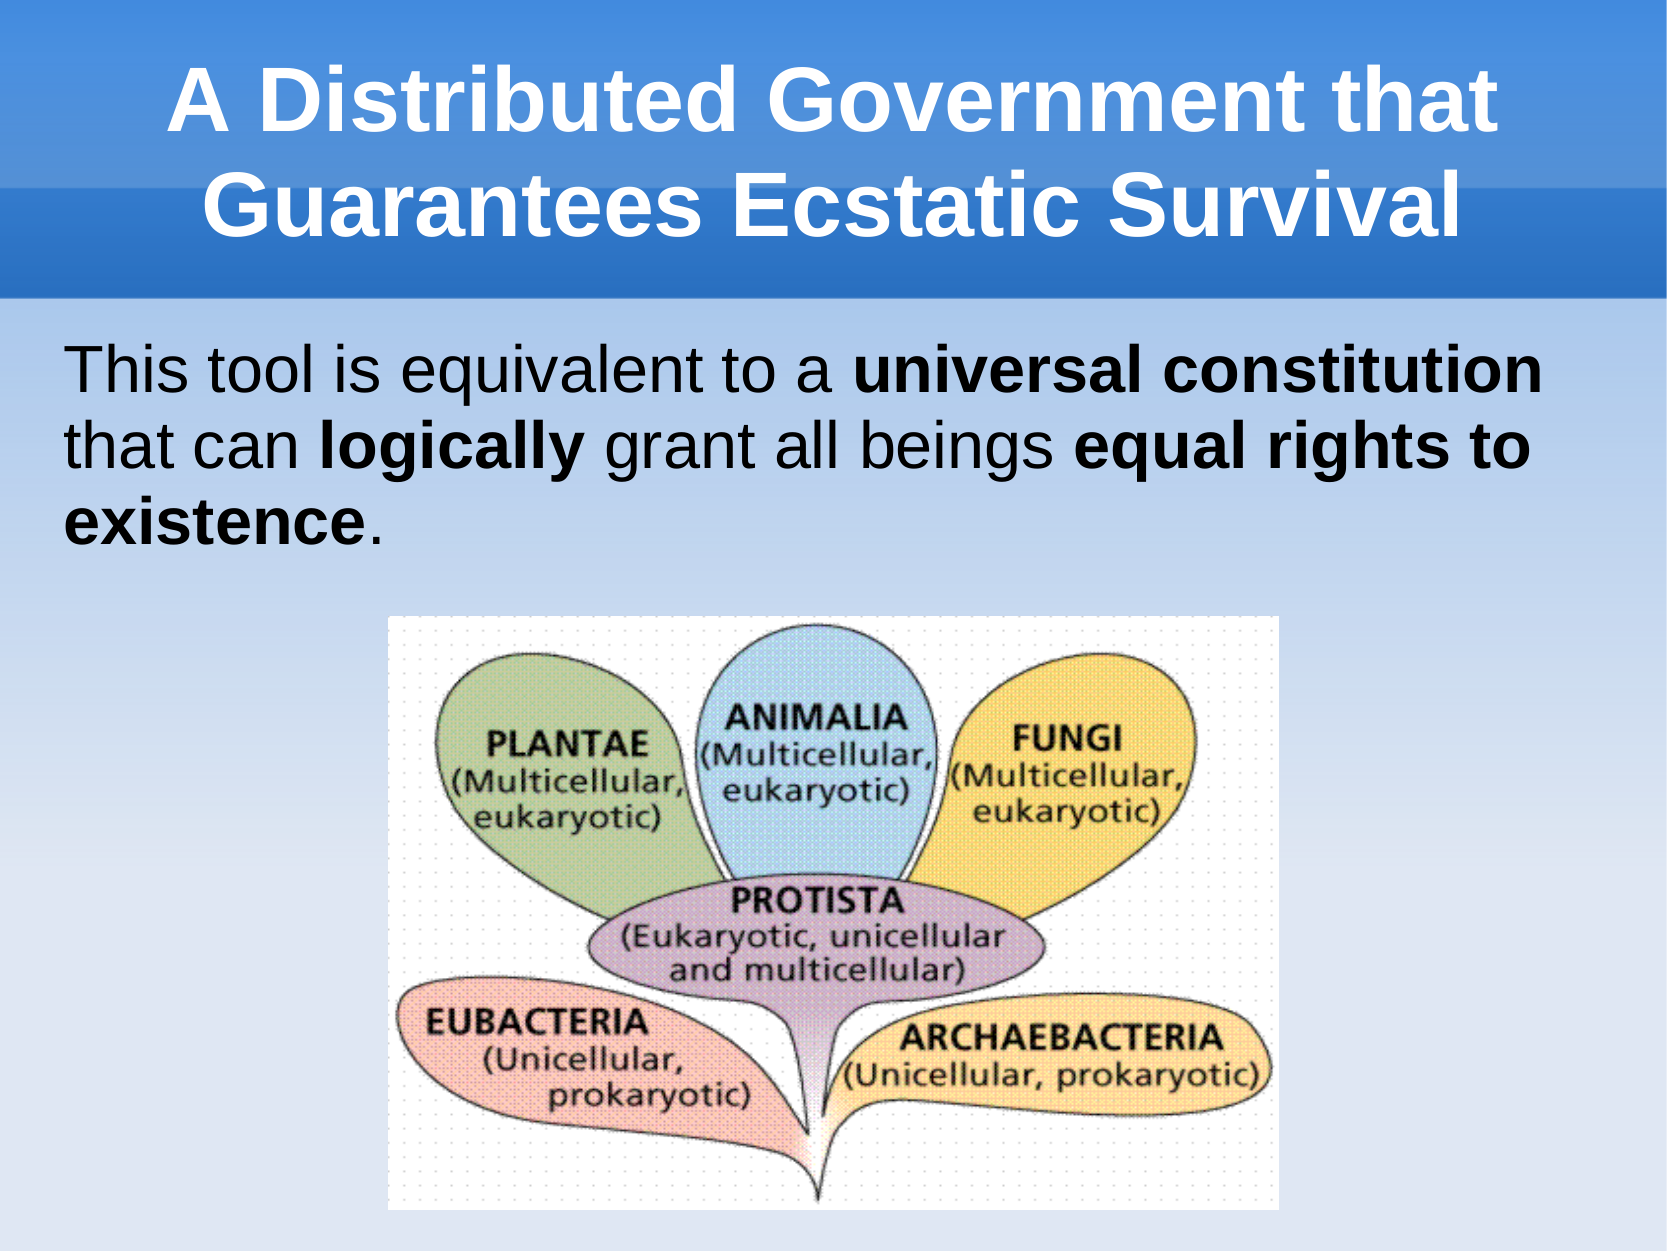

# A Distributed Government that Guarantees Ecstatic Survival
This tool is equivalent to a universal constitution that can logically grant all beings equal rights to existence.